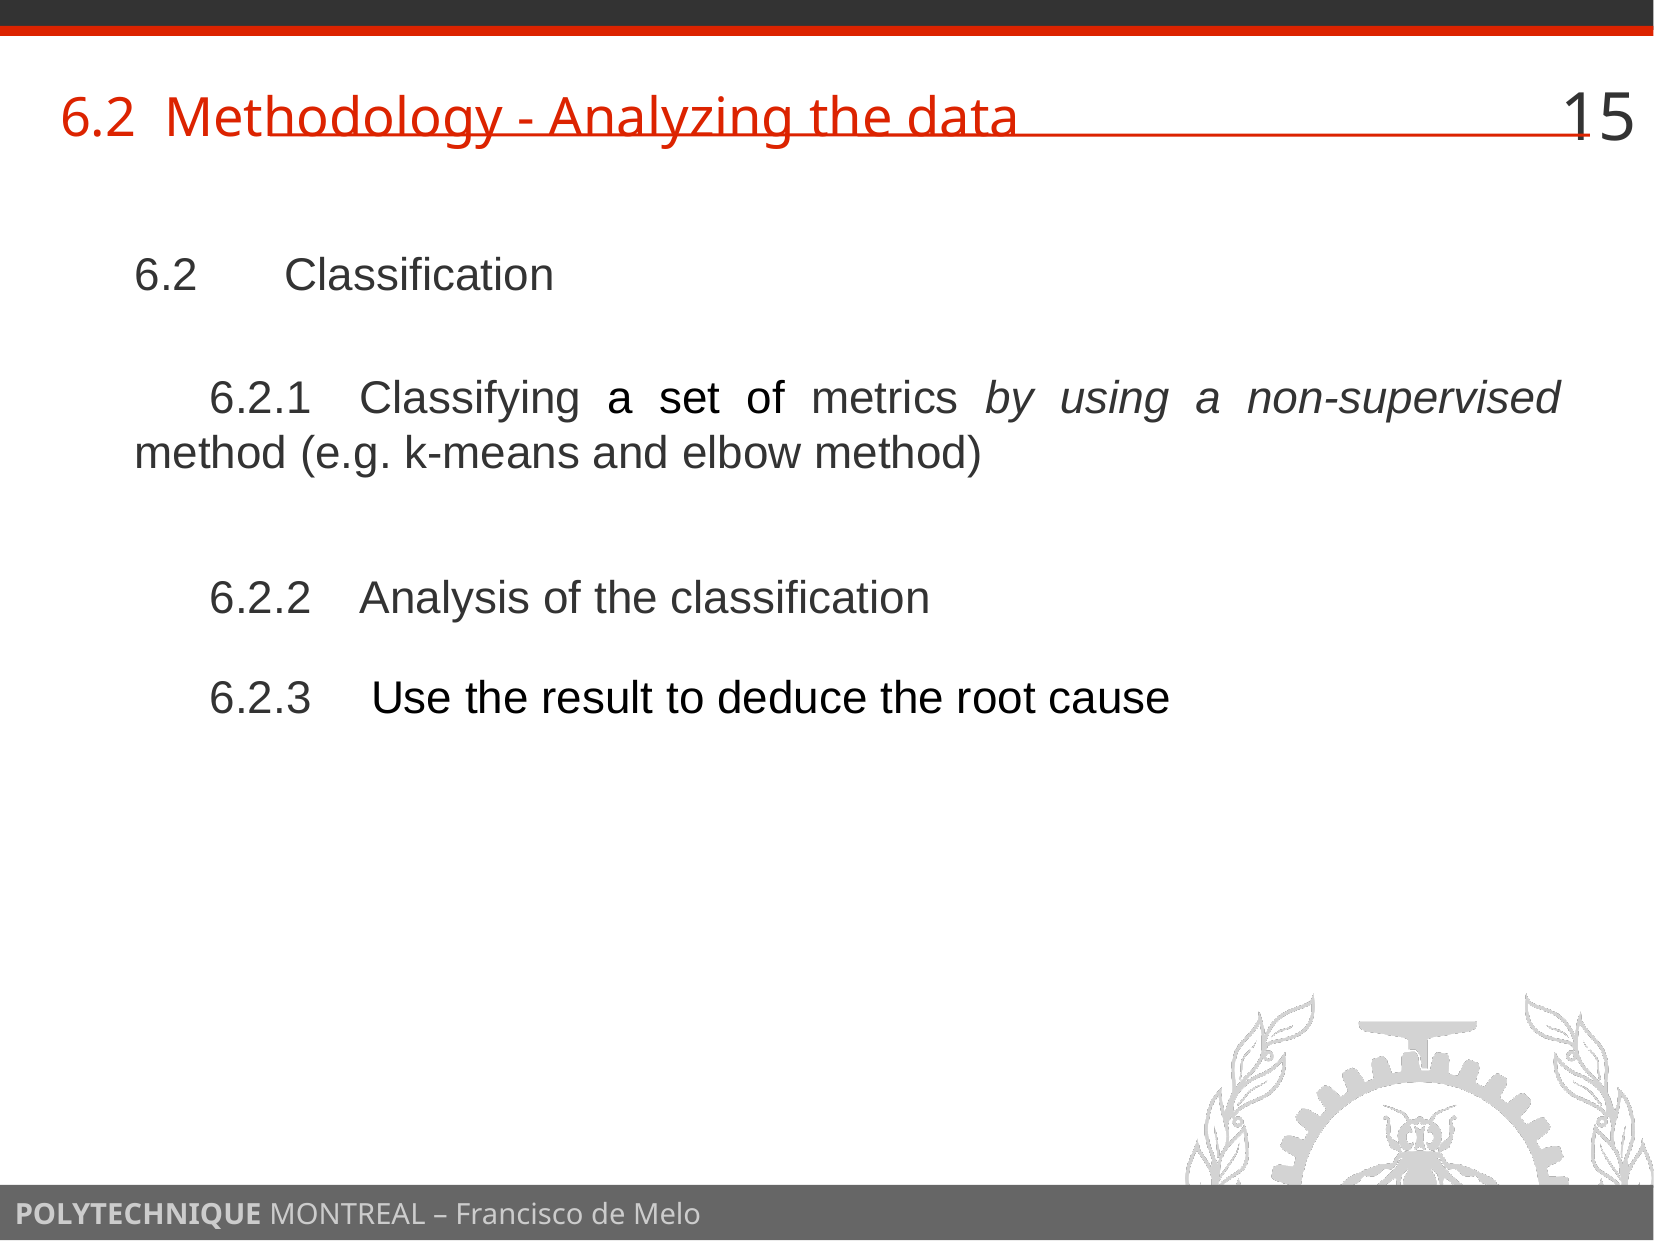

6.2 Methodology - Analyzing the data
15
6.2		Classification
	6.2.1	Classifying a set of metrics by using a non-supervised method (e.g. k-means and elbow method)
	6.2.2	Analysis of the classification
	6.2.3	 Use the result to deduce the root cause
POLYTECHNIQUE MONTREAL – Francisco de Melo